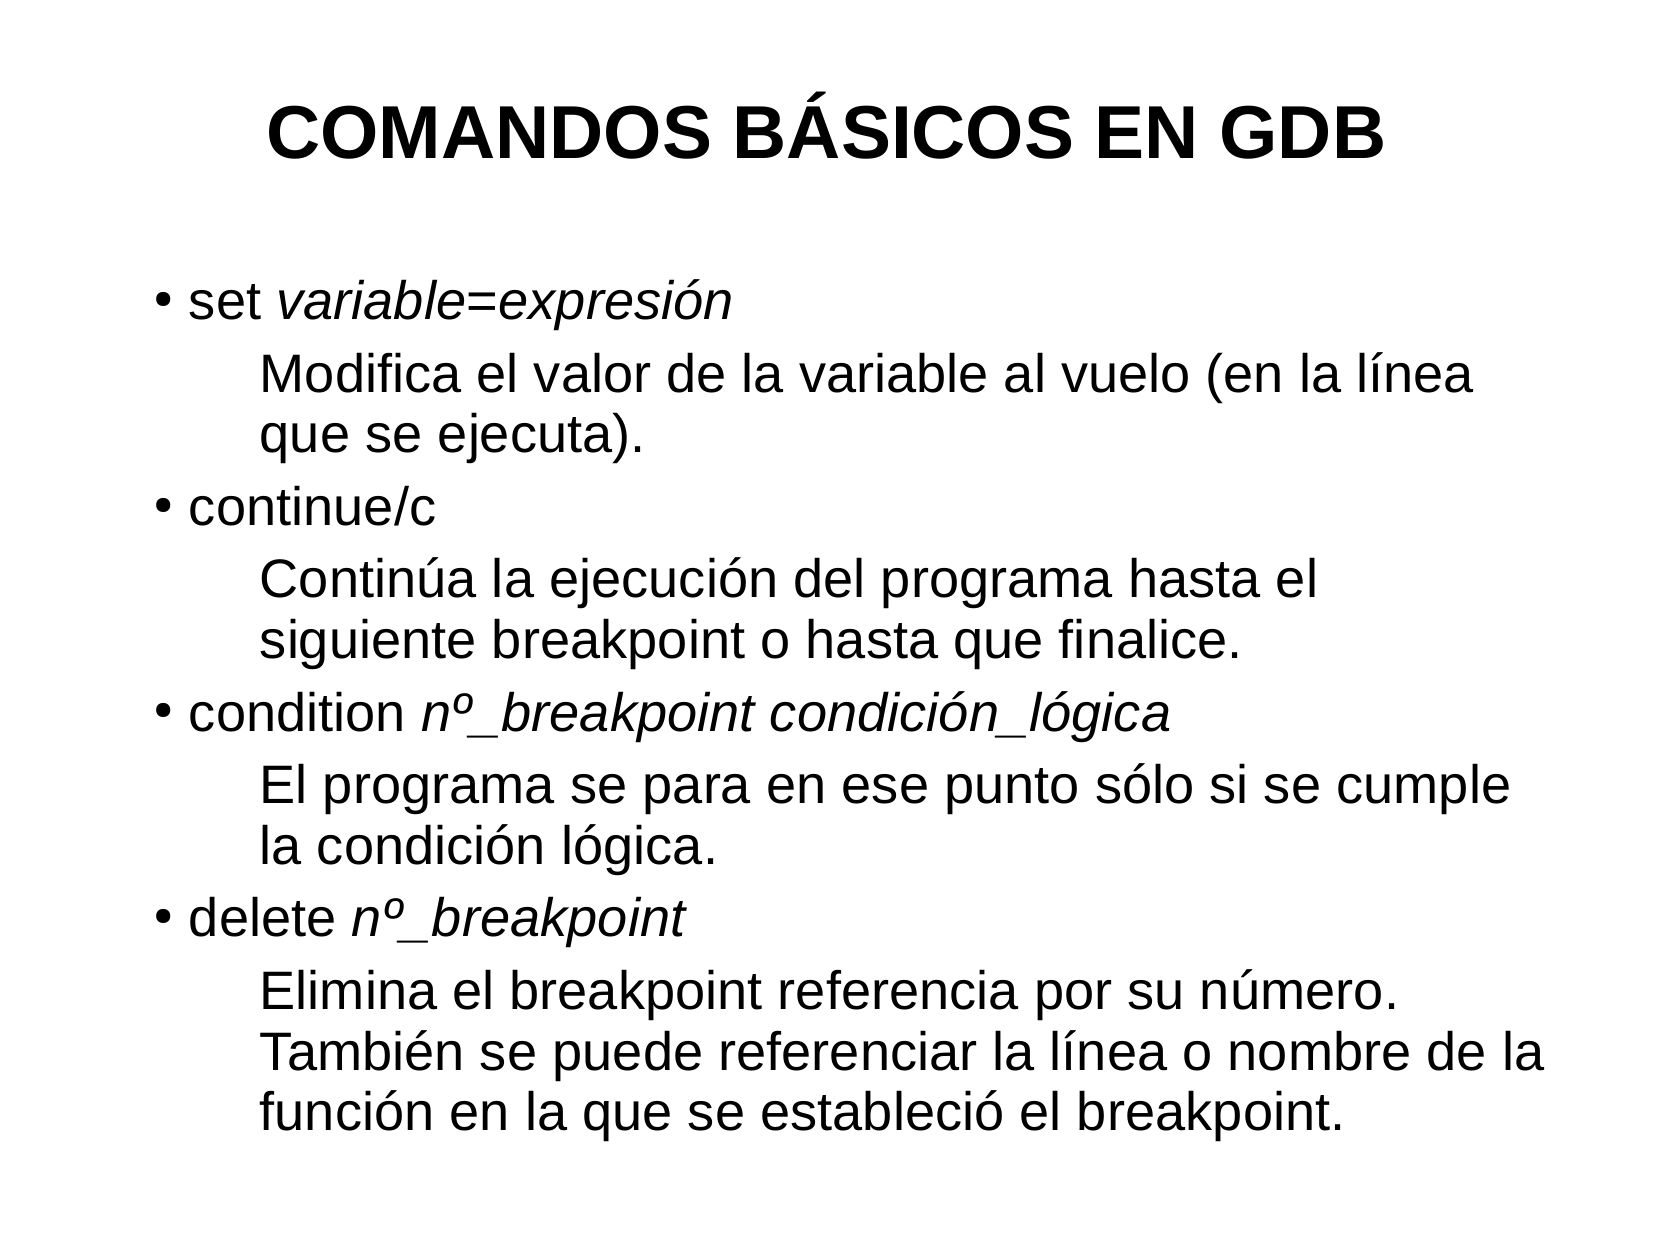

# COMANDOS BÁSICOS EN GDB
set variable=expresión
Modifica el valor de la variable al vuelo (en la línea que se ejecuta).
continue/c
Continúa la ejecución del programa hasta el siguiente breakpoint o hasta que finalice.
condition nº_breakpoint condición_lógica
El programa se para en ese punto sólo si se cumple la condición lógica.
delete nº_breakpoint
Elimina el breakpoint referencia por su número. También se puede referenciar la línea o nombre de la función en la que se estableció el breakpoint.